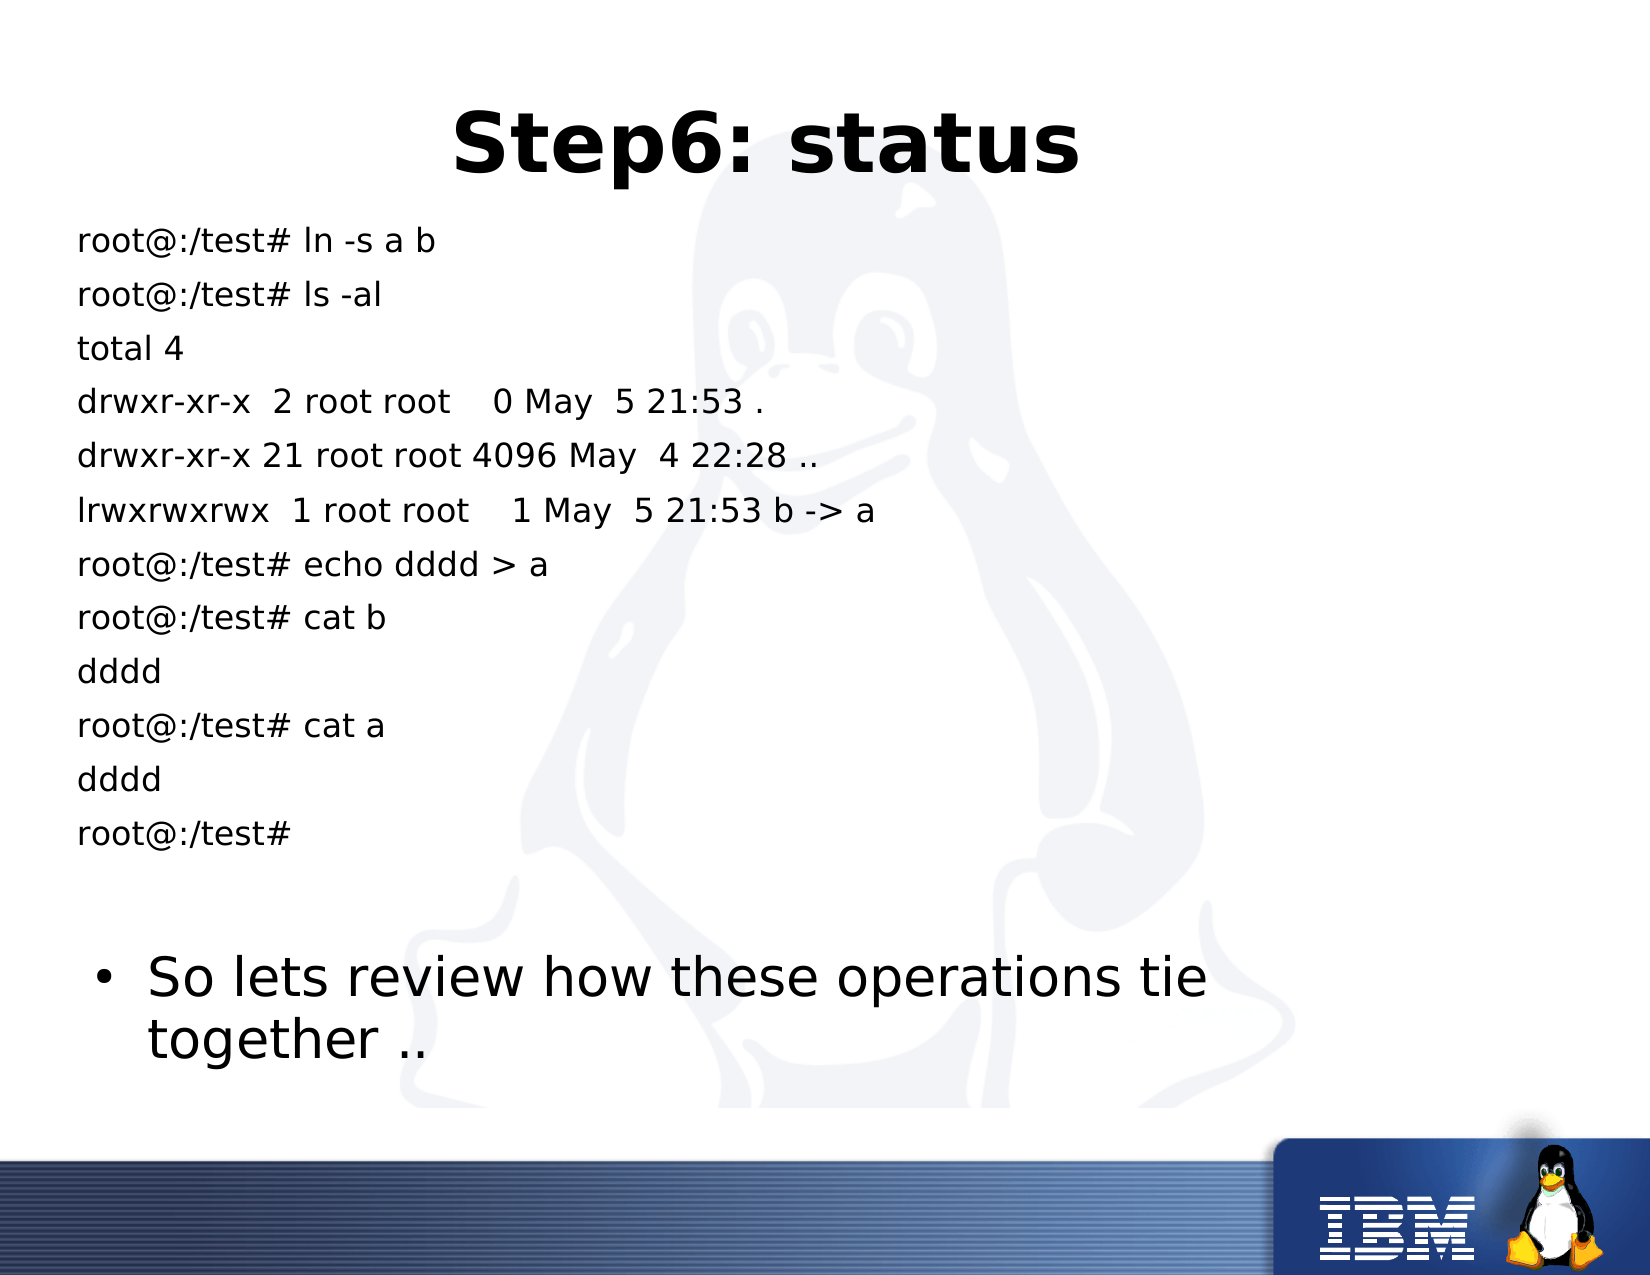

# Step6: status
root@:/test# ln -s a b
root@:/test# ls -al
total 4
drwxr-xr-x 2 root root 0 May 5 21:53 .
drwxr-xr-x 21 root root 4096 May 4 22:28 ..
lrwxrwxrwx 1 root root 1 May 5 21:53 b -> a
root@:/test# echo dddd > a
root@:/test# cat b
dddd
root@:/test# cat a
dddd
root@:/test#
So lets review how these operations tie together ..